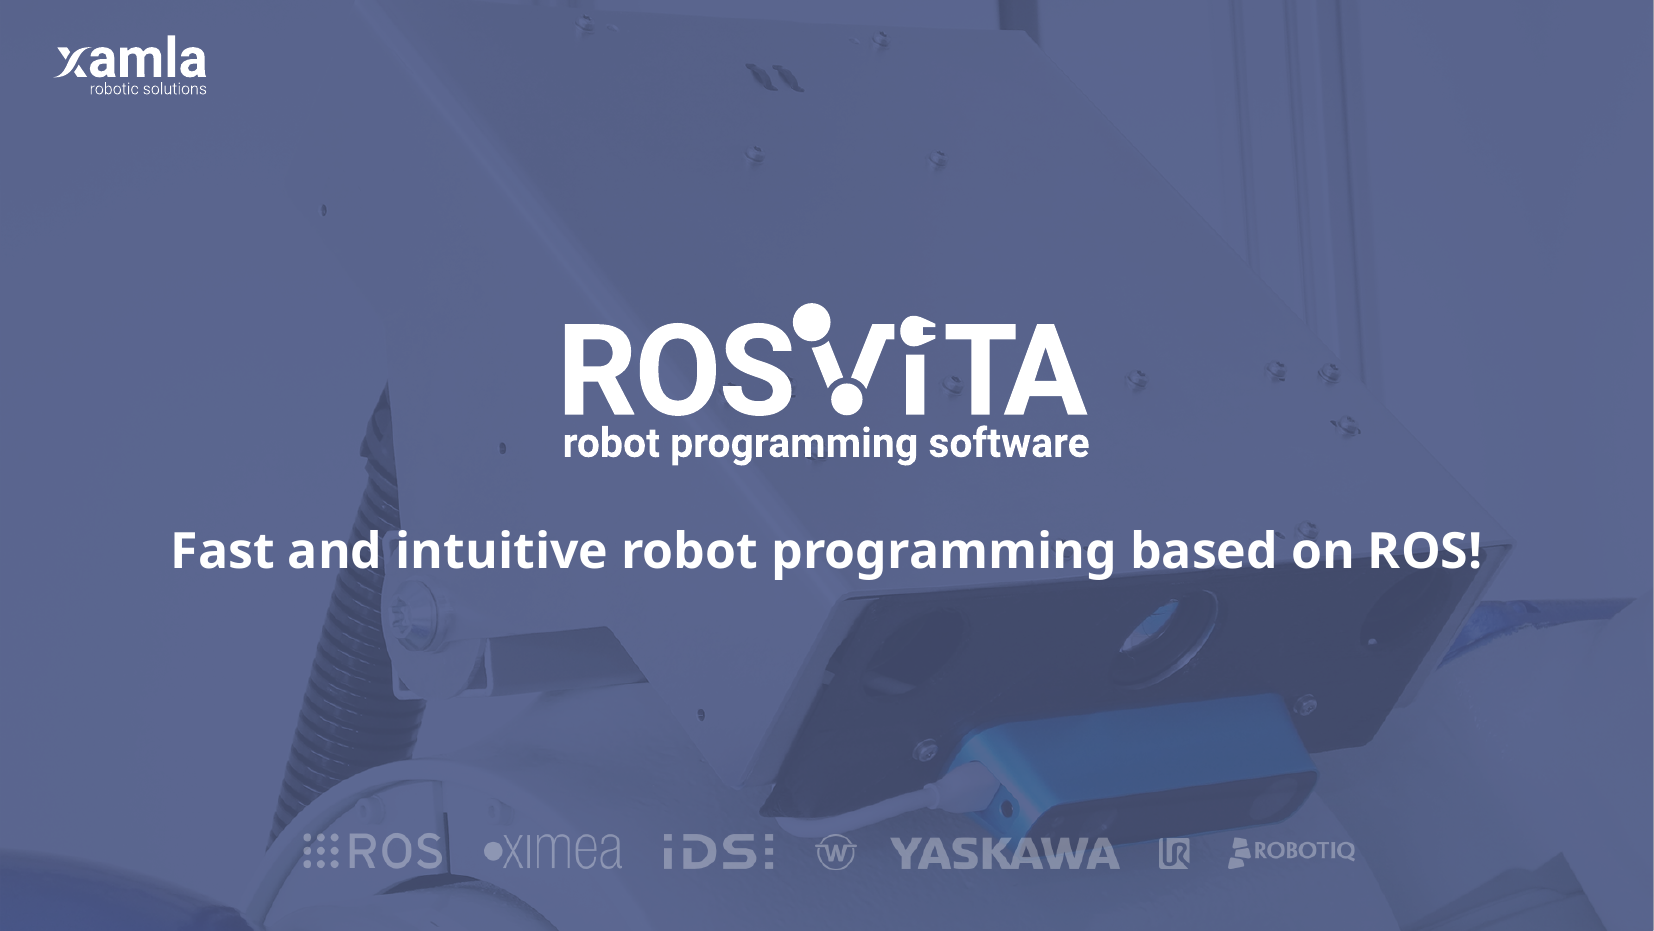

Fast and intuitive robot programming based on ROS!